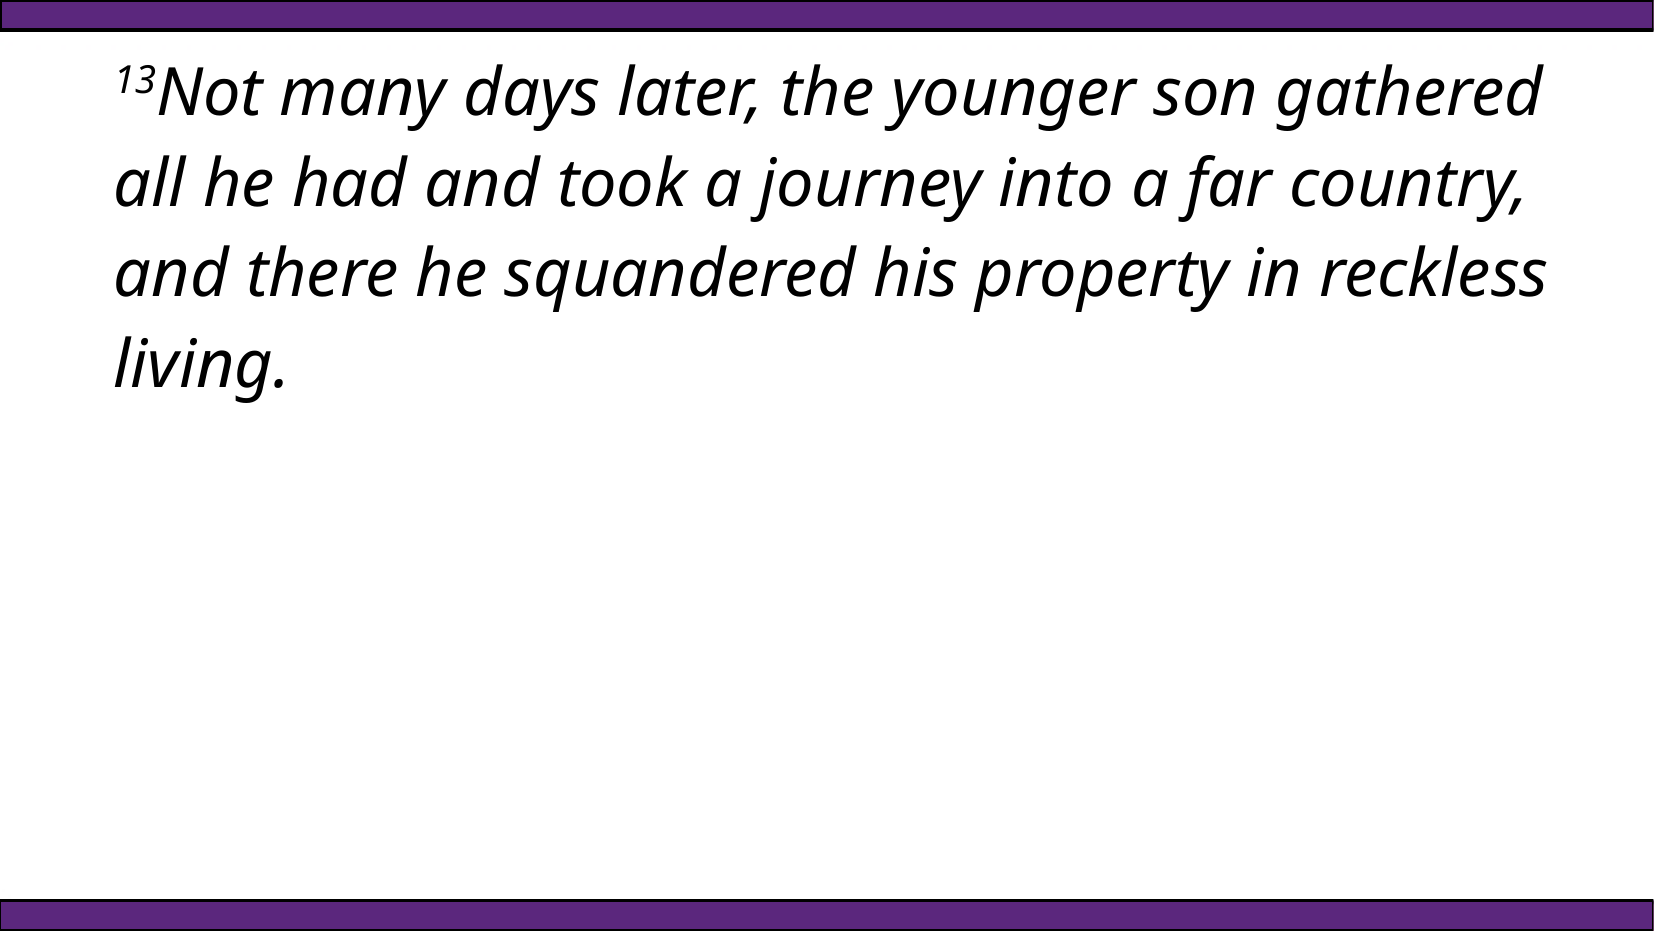

13Not many days later, the younger son gathered all he had and took a journey into a far country, and there he squandered his property in reckless living.